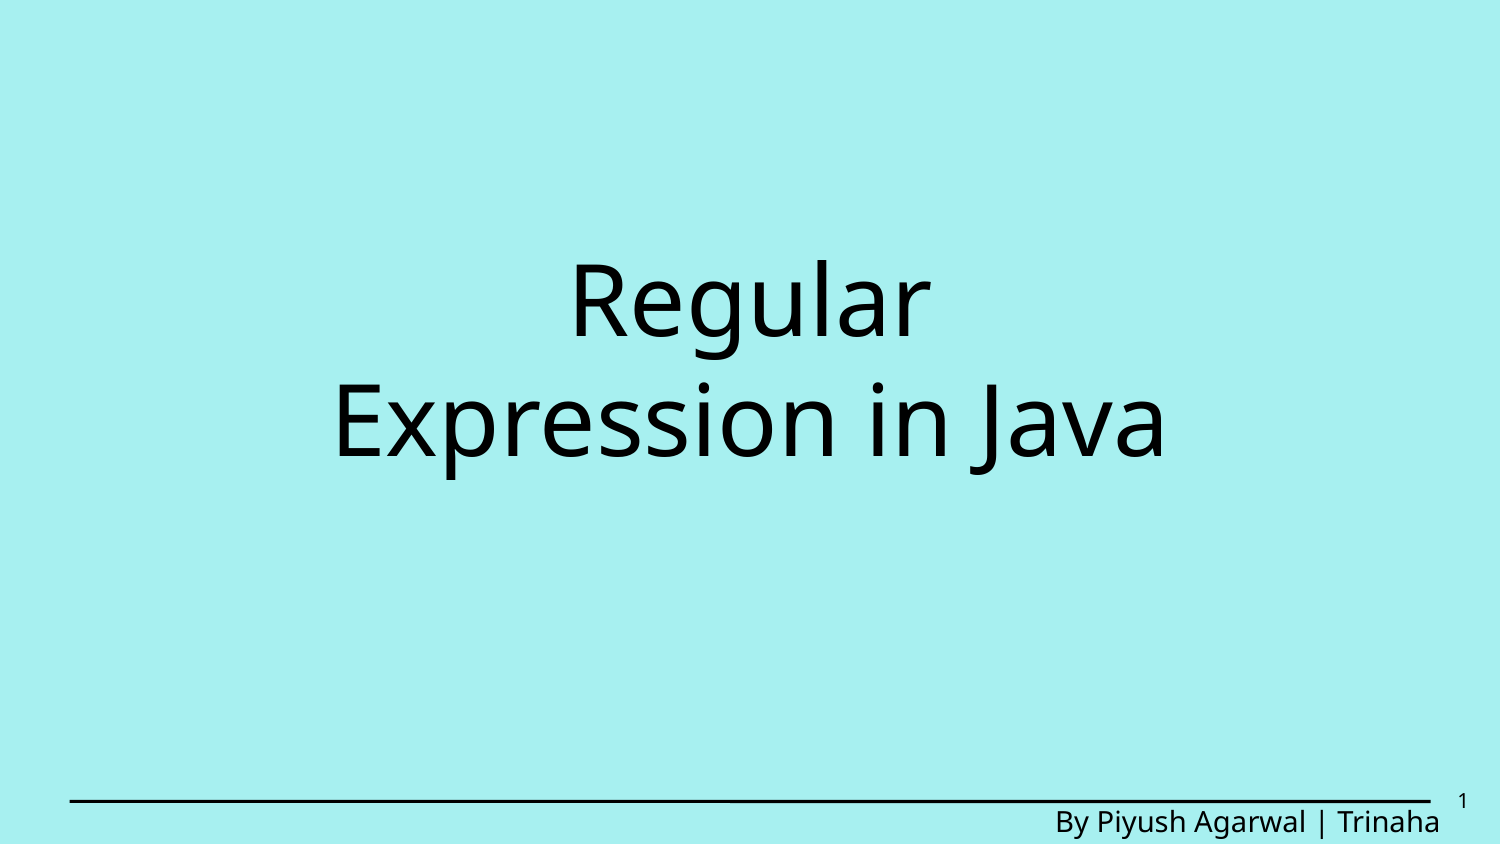

Regular Expression in Java
By Piyush Agarwal | Trinaha Institute